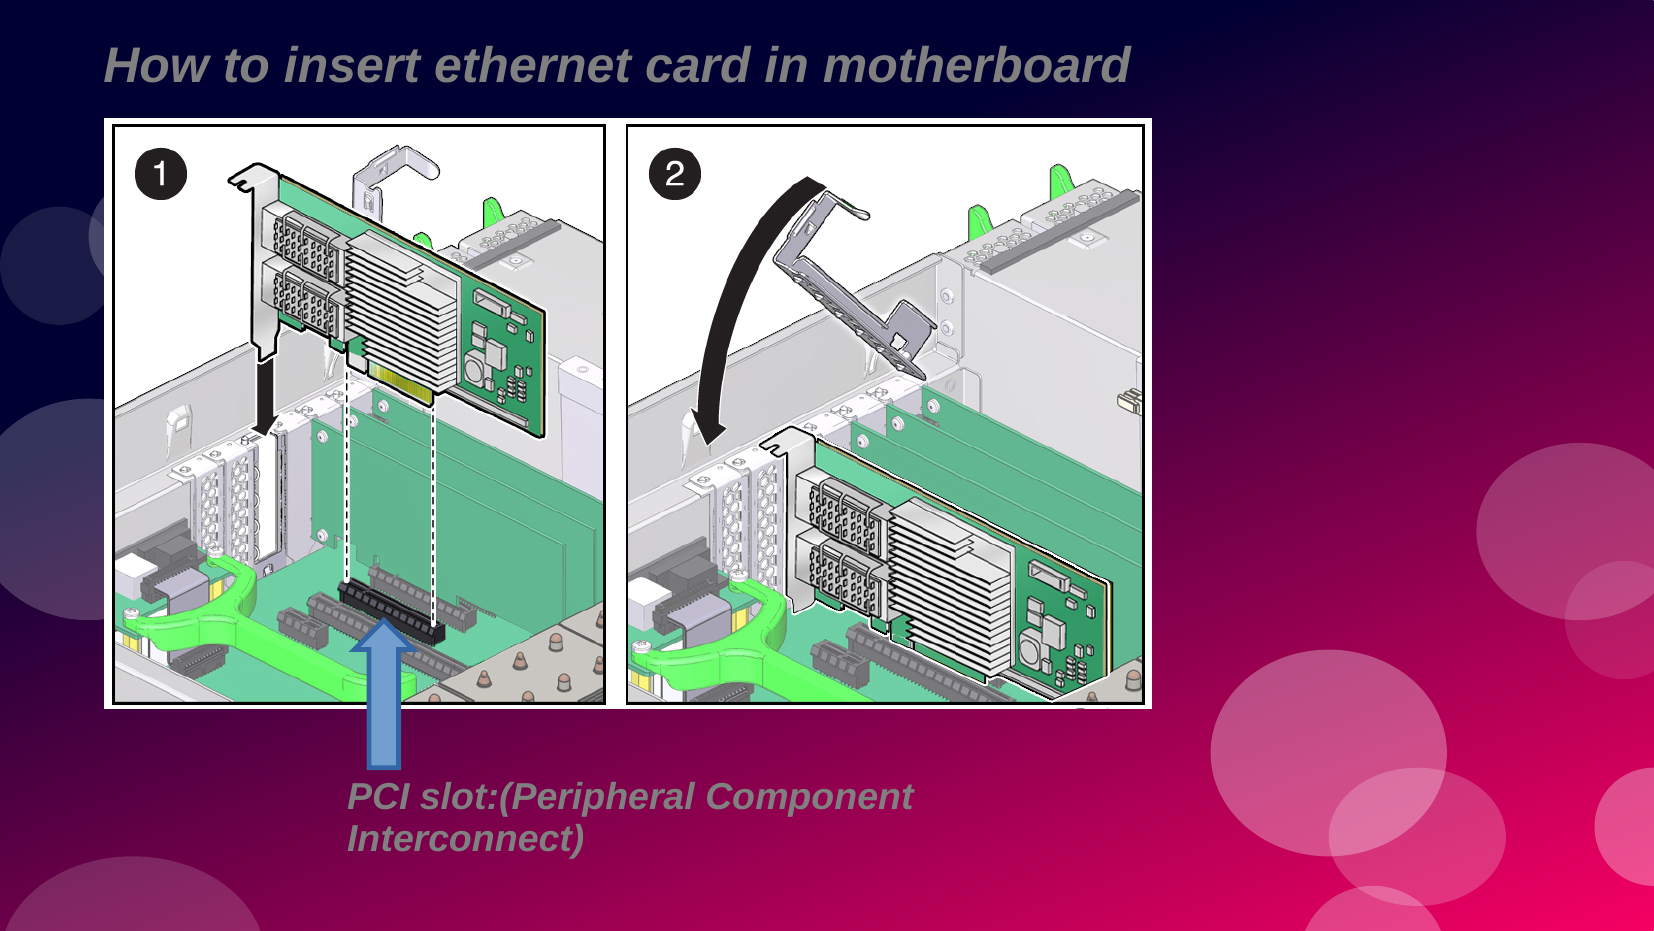

How to insert ethernet card in motherboard
PCI slot:(Peripheral Component Interconnect)